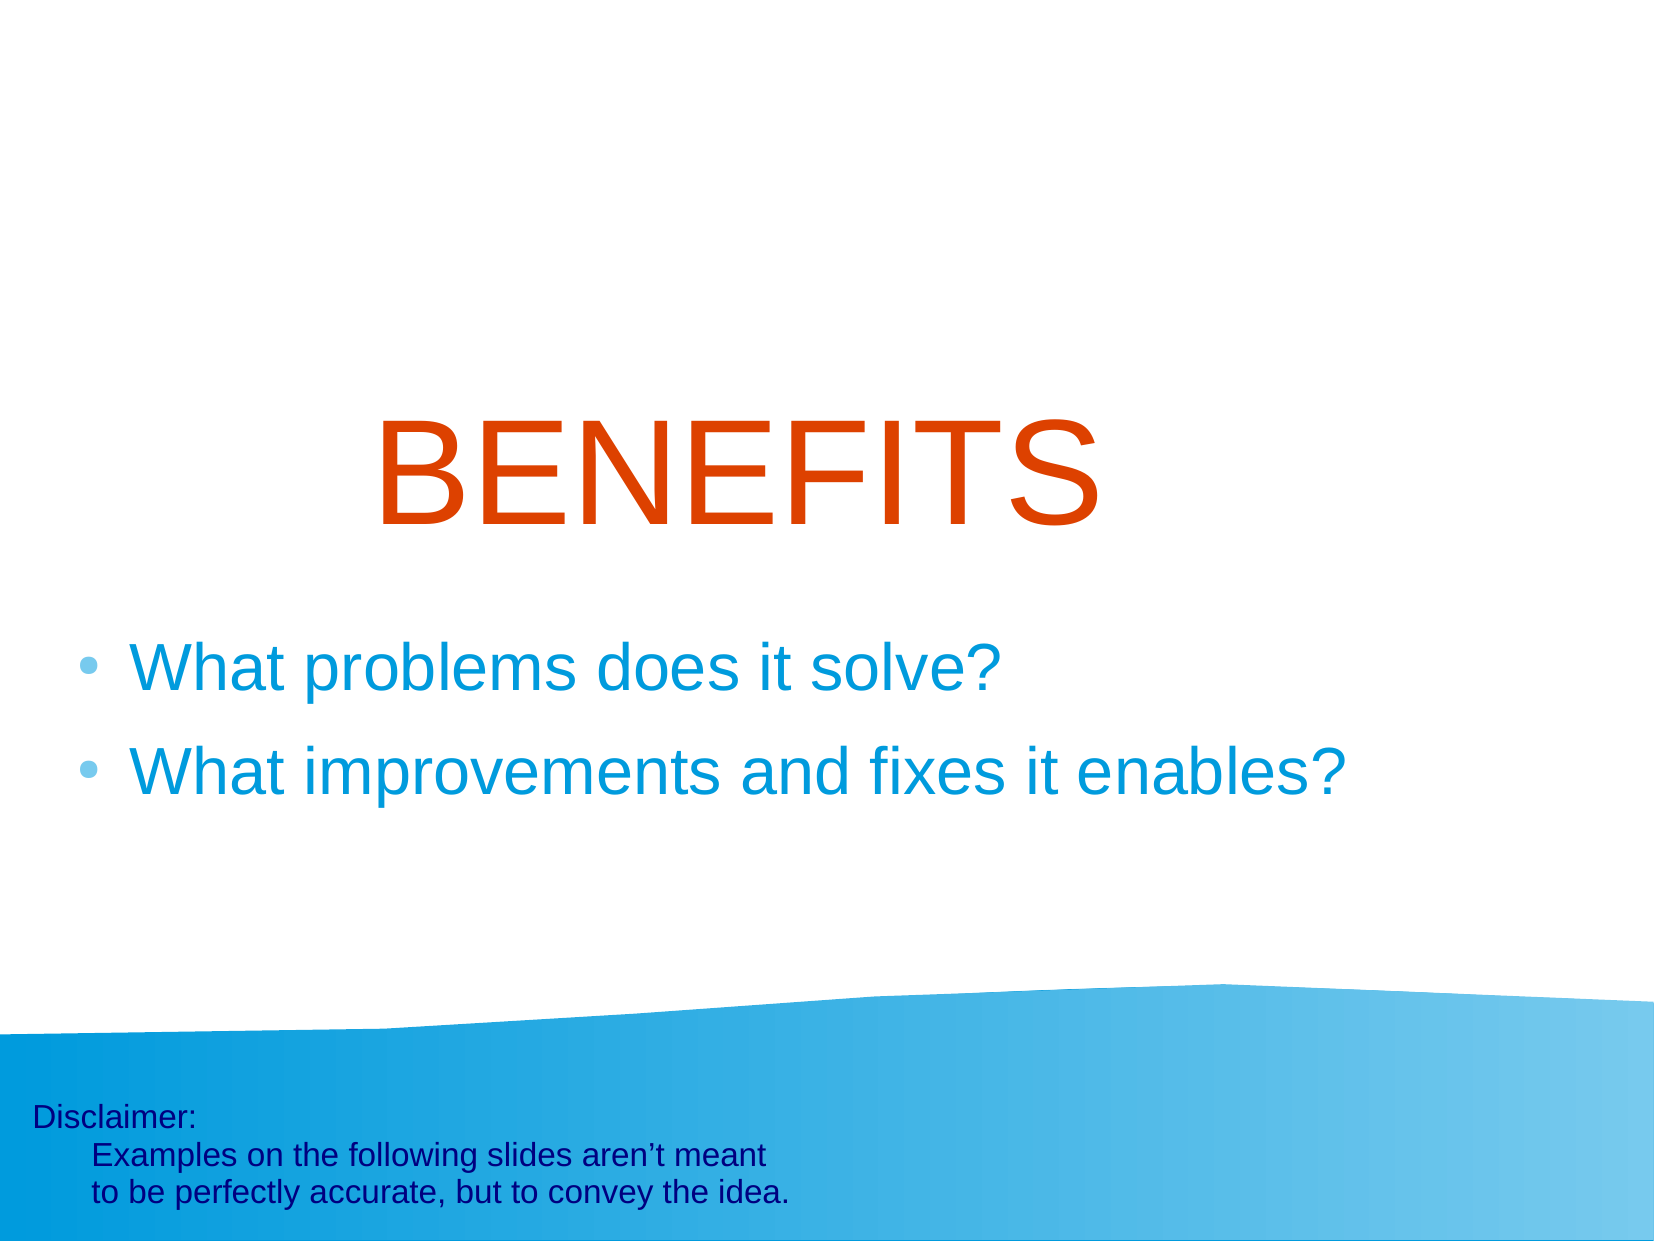

# BENEFITS
What problems does it solve?
What improvements and fixes it enables?
Disclaimer:
Examples on the following slides aren’t meant to be perfectly accurate, but to convey the idea.